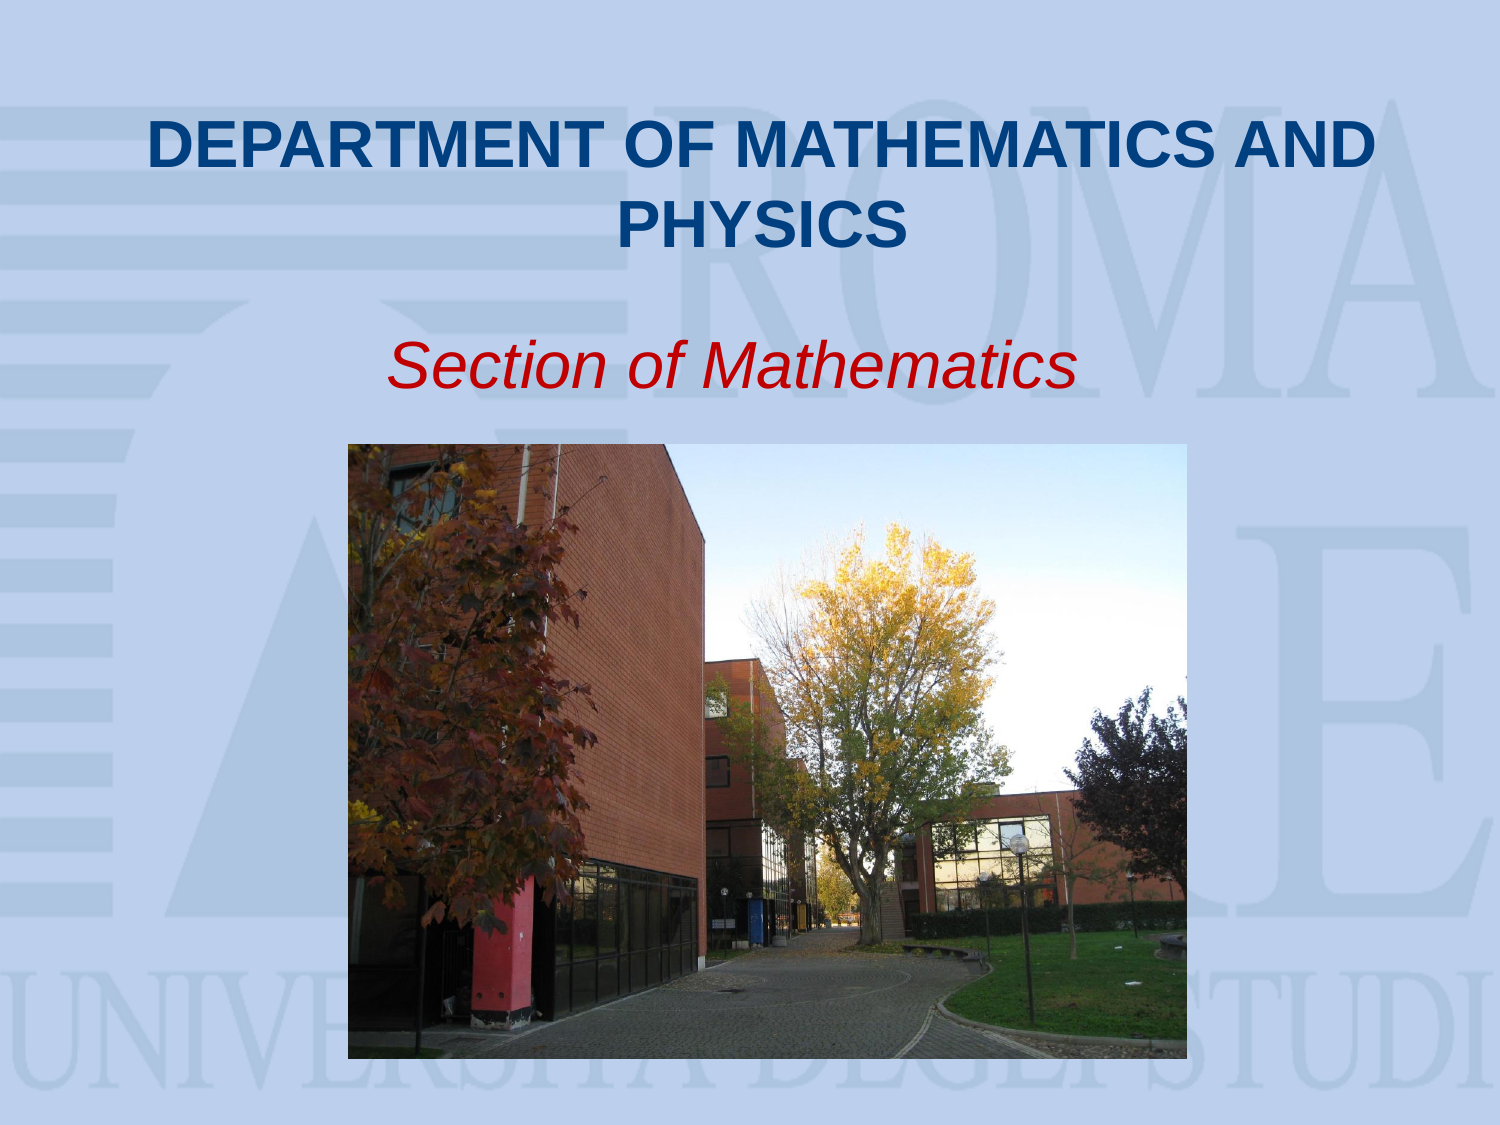

DEPARTMENT OF MATHEMATICS AND PHYSICS
Section of Mathematics